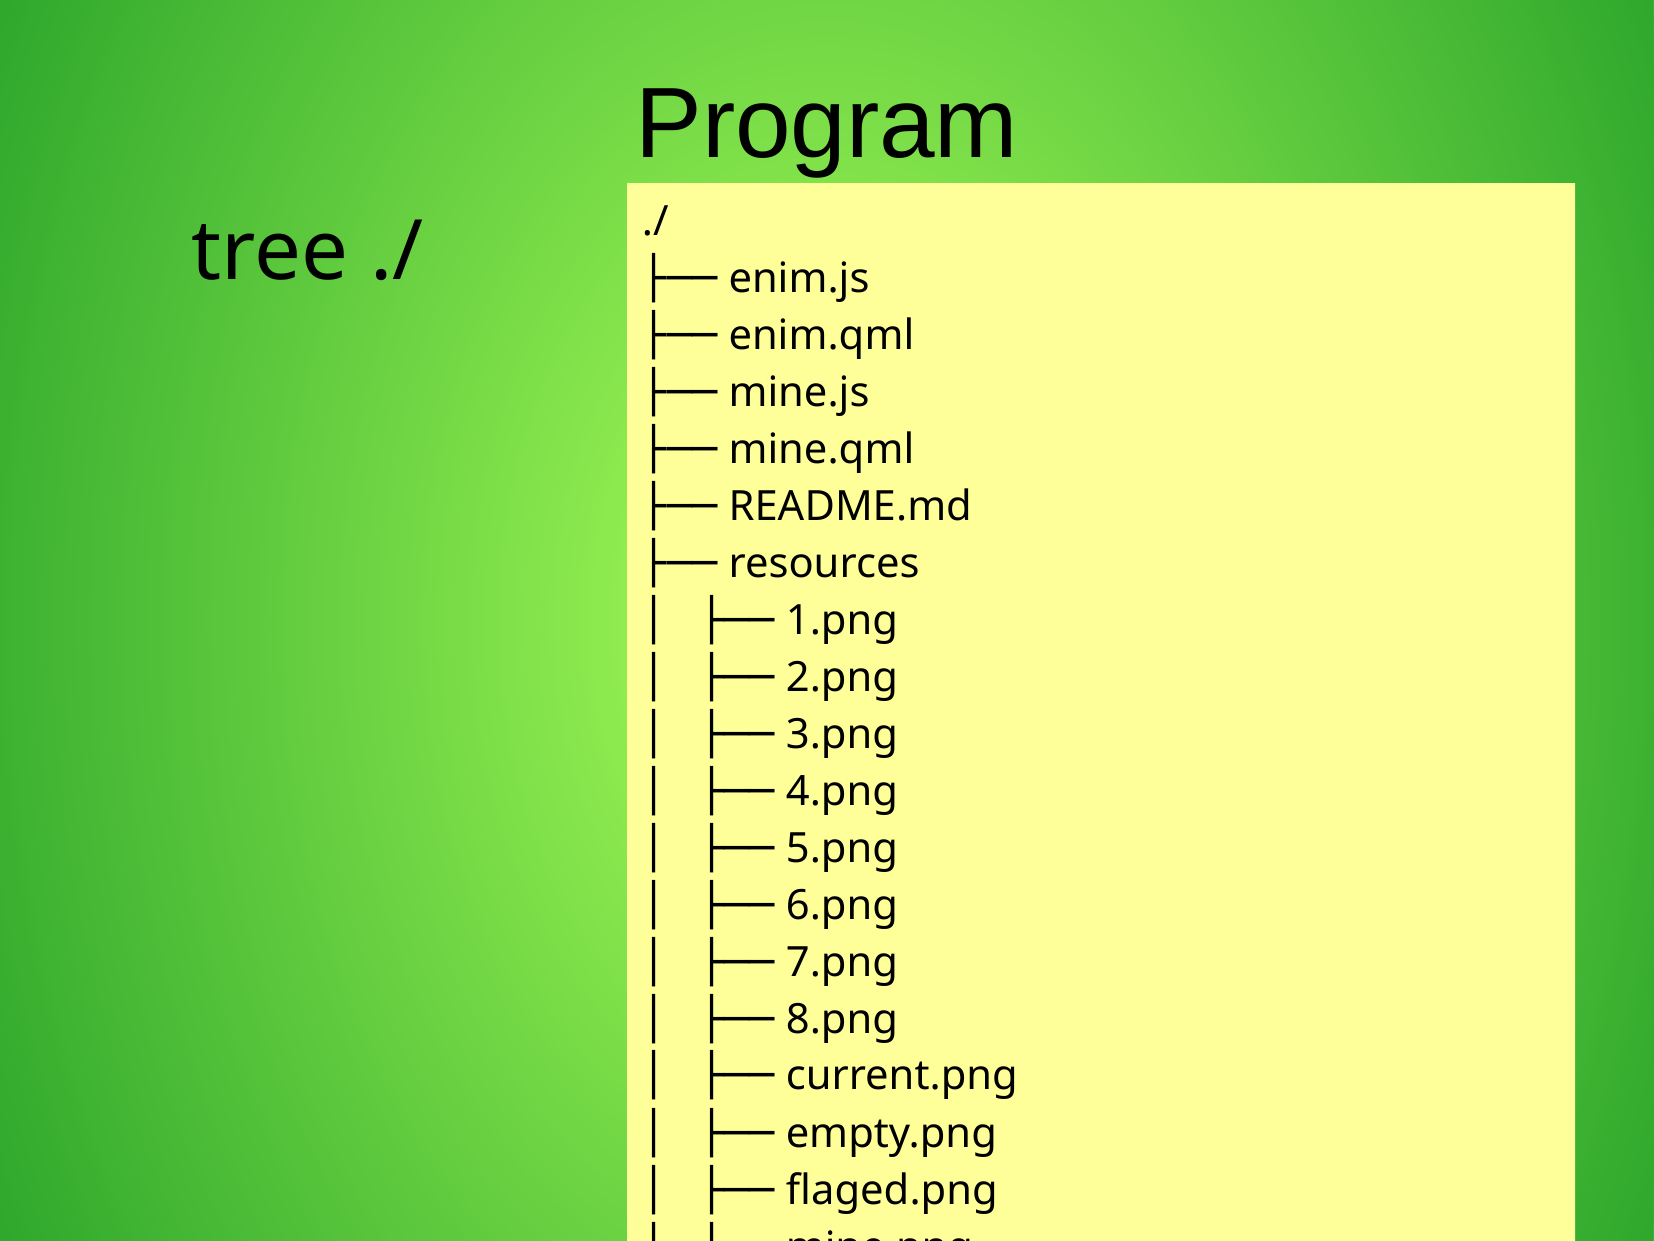

Program
./
├── enim.js
├── enim.qml
├── mine.js
├── mine.qml
├── README.md
├── resources
│   ├── 1.png
│   ├── 2.png
│   ├── 3.png
│   ├── 4.png
│   ├── 5.png
│   ├── 6.png
│   ├── 7.png
│   ├── 8.png
│   ├── current.png
│   ├── empty.png
│   ├── flaged.png
│   ├── mine.png
│   └── viewed.png
└── TODO
tree ./